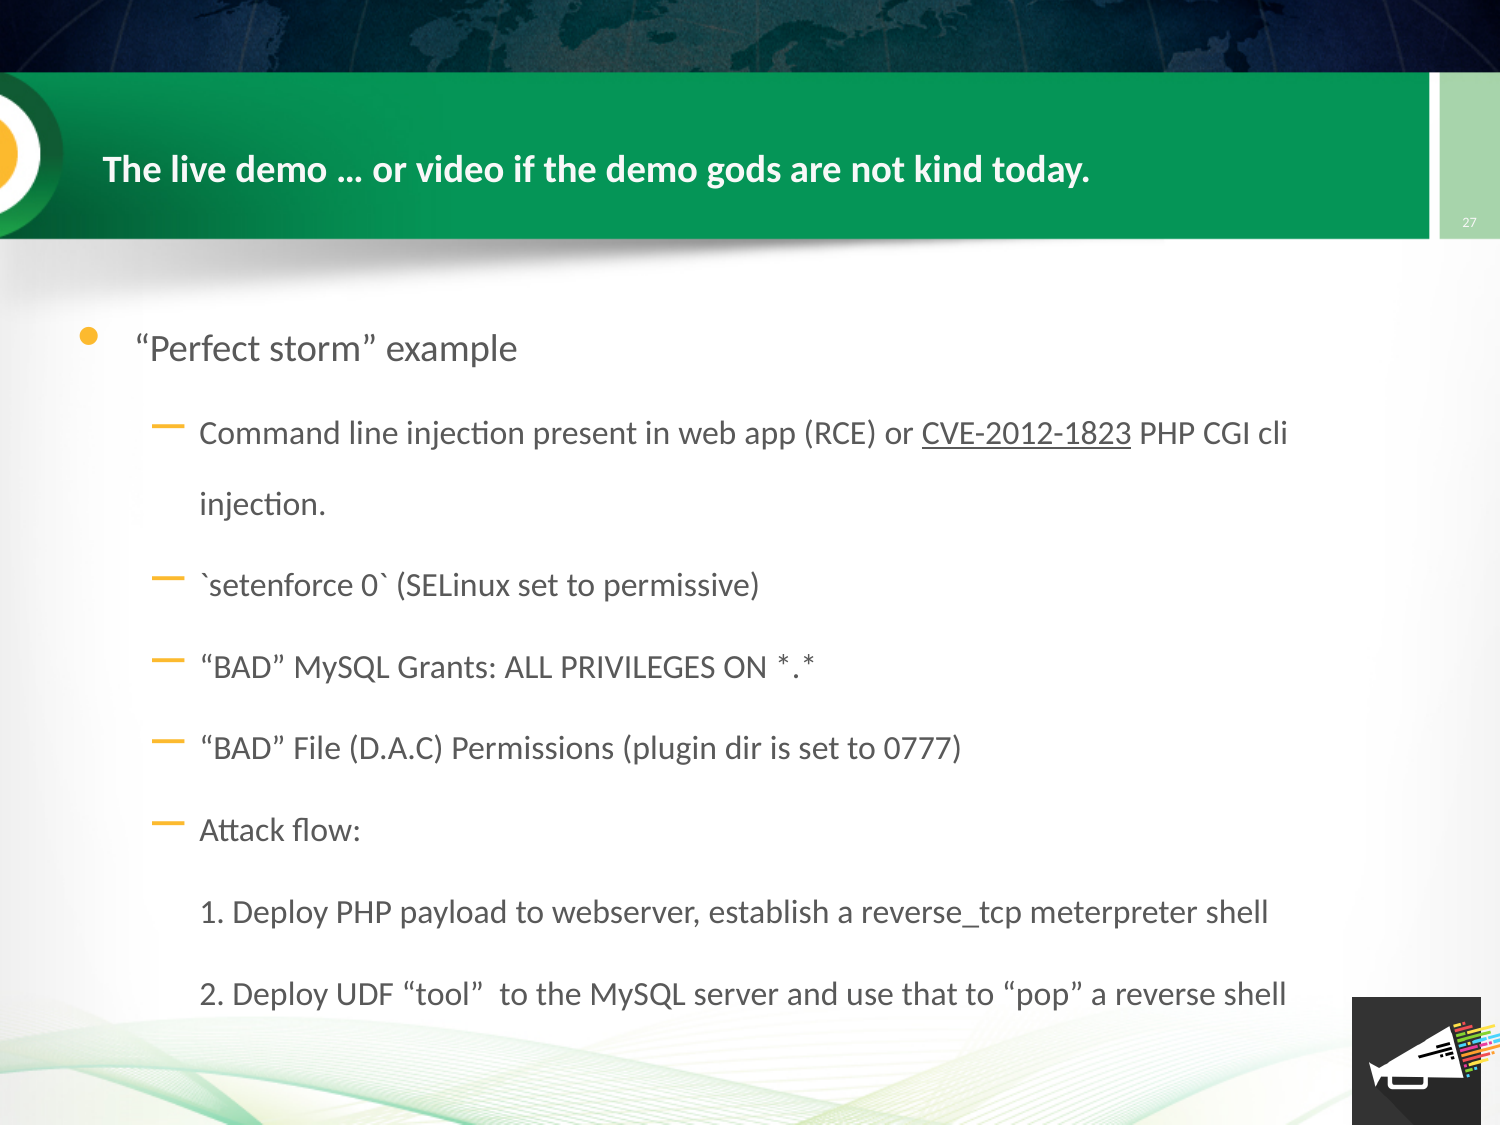

# The live demo … or video if the demo gods are not kind today.
“Perfect storm” example
Command line injection present in web app (RCE) or CVE-2012-1823 PHP CGI cli injection.
`setenforce 0` (SELinux set to permissive)
“BAD” MySQL Grants: ALL PRIVILEGES ON *.*
“BAD” File (D.A.C) Permissions (plugin dir is set to 0777)
Attack flow:
1. Deploy PHP payload to webserver, establish a reverse_tcp meterpreter shell
2. Deploy UDF “tool” to the MySQL server and use that to “pop” a reverse shell